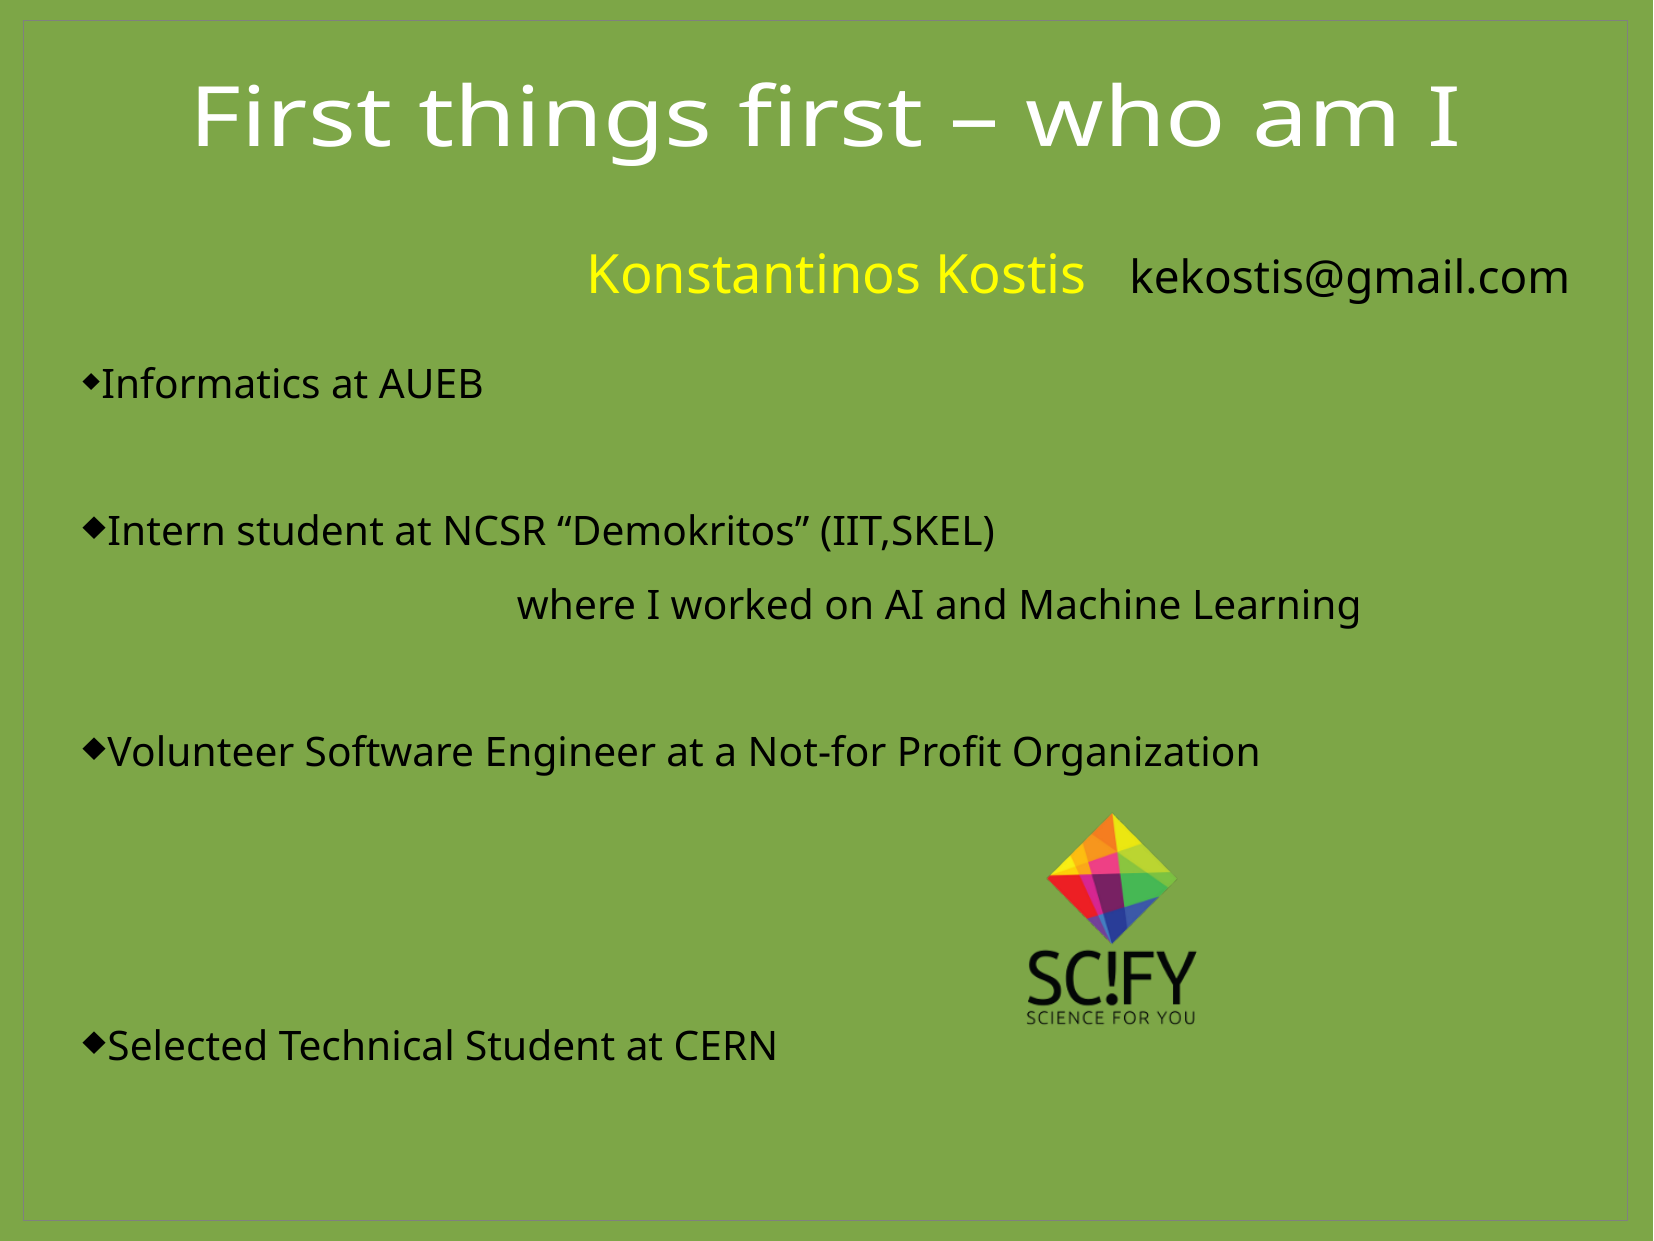

Konstantinos Kostis kekostis@gmail.com
# First things first – who am I
 Informatics at AUEB
 Intern student at NCSR “Demokritos” (IIT,SKEL)
 where I worked on AI and Machine Learning
 Volunteer Software Engineer at a Not-for Profit Organization
 Selected Technical Student at CERN